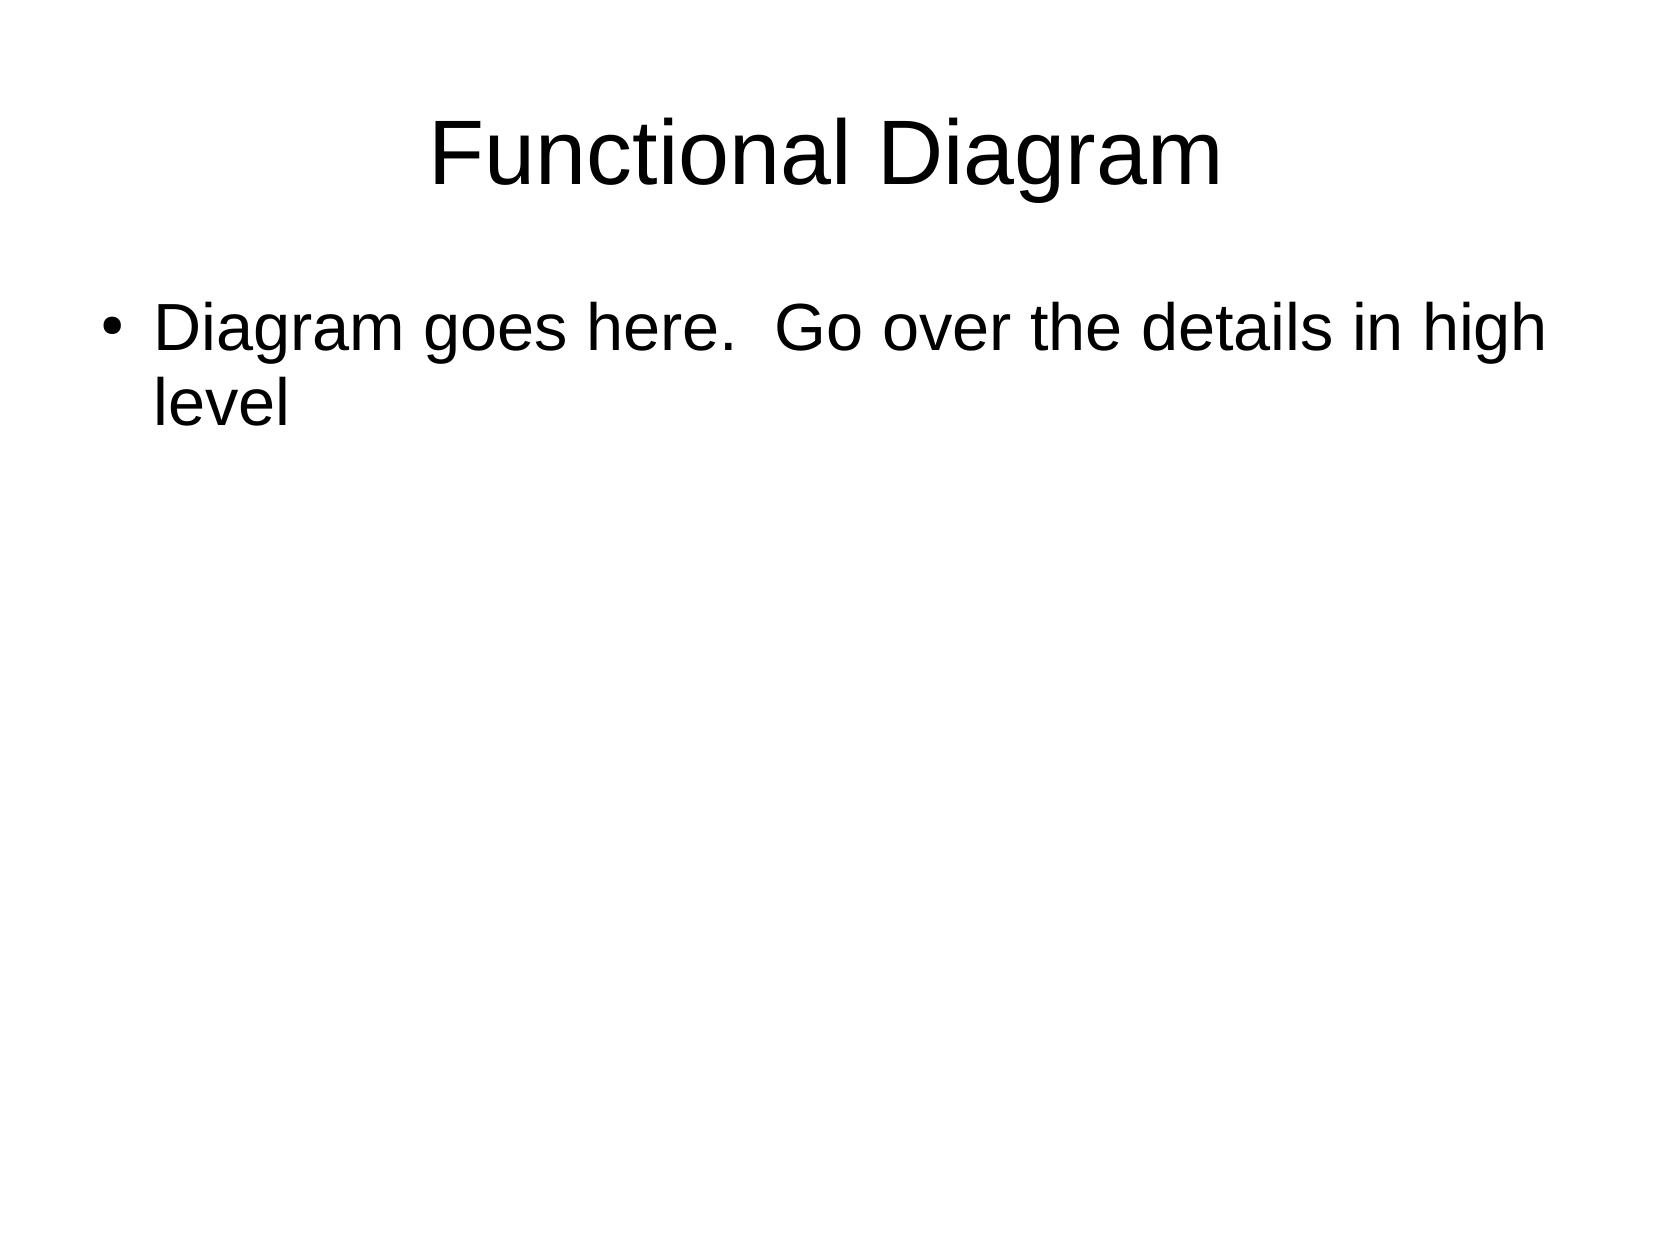

# Functional Diagram
Diagram goes here. Go over the details in high level